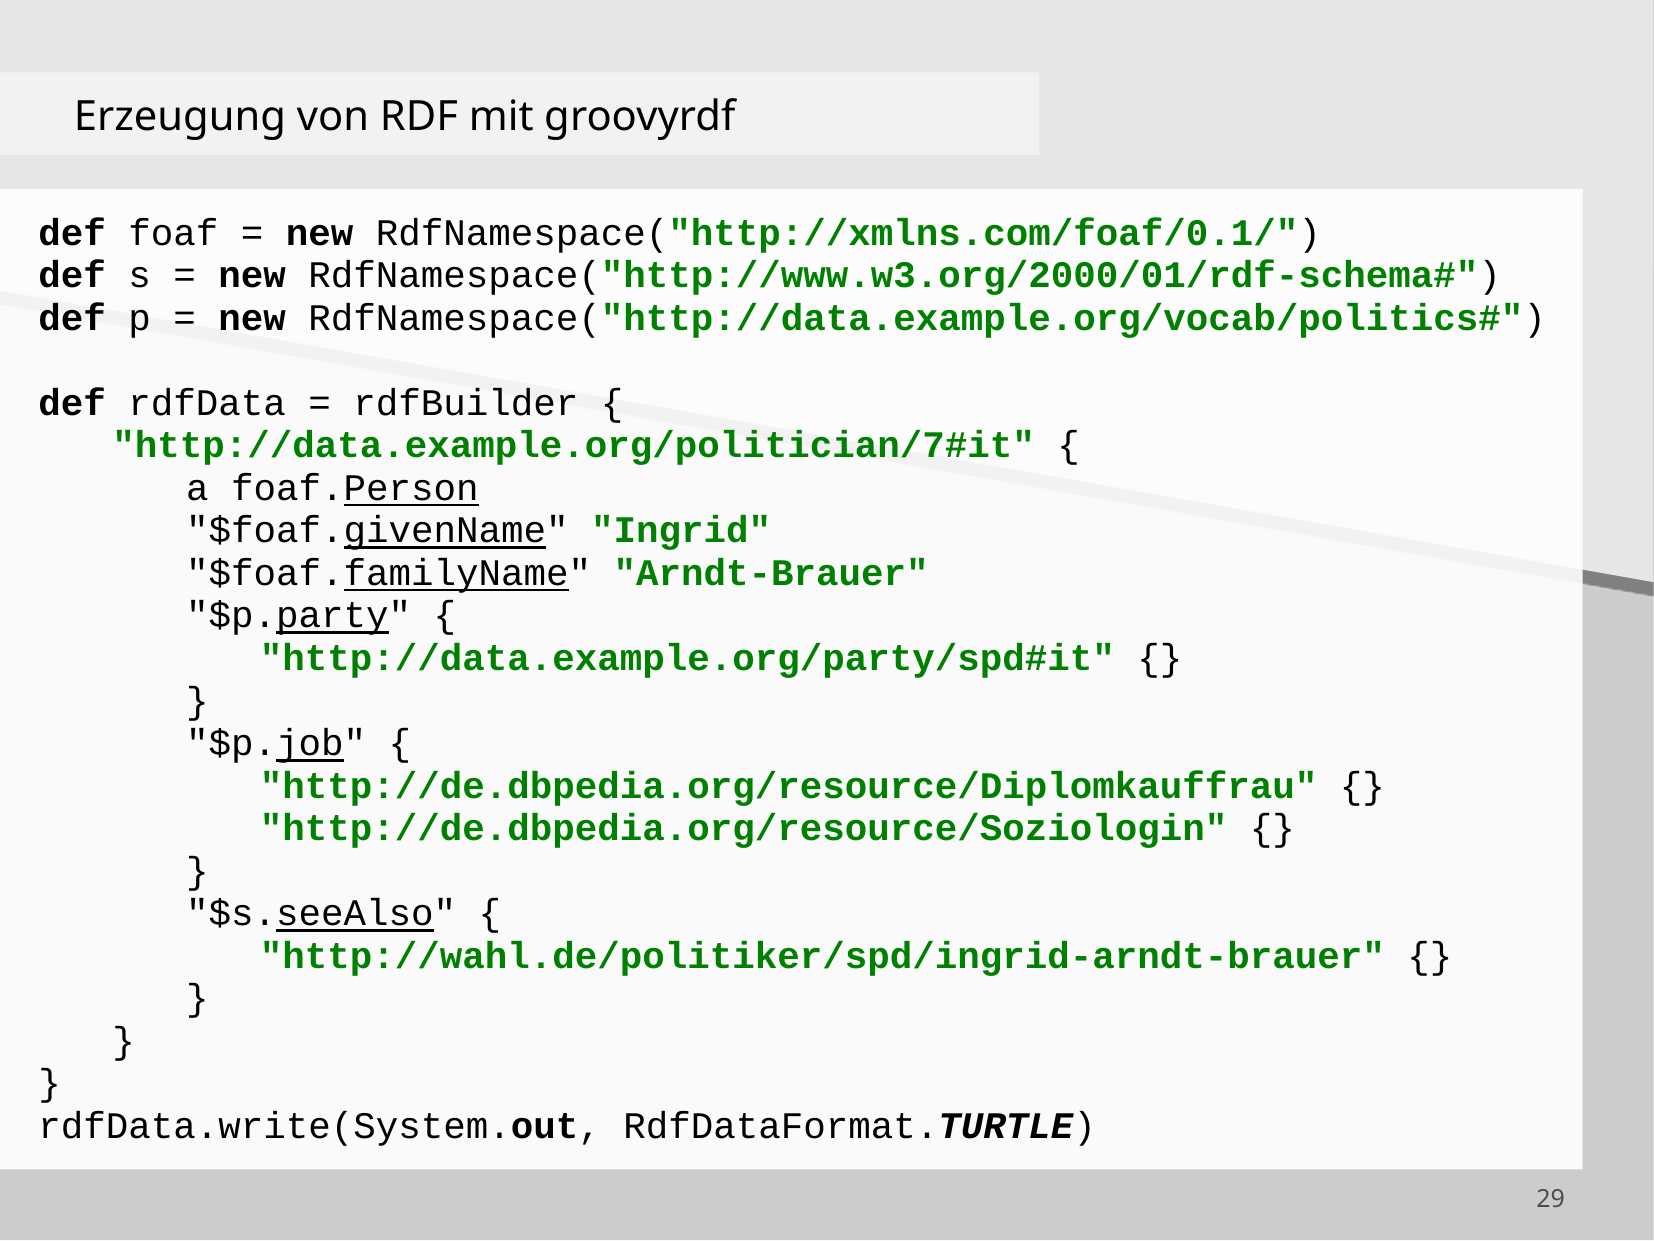

Erzeugung von RDF mit groovyrdf
def foaf = new RdfNamespace("http://xmlns.com/foaf/0.1/")
def s = new RdfNamespace("http://www.w3.org/2000/01/rdf-schema#")
def p = new RdfNamespace("http://data.example.org/vocab/politics#")
def rdfData = rdfBuilder {
	"http://data.example.org/politician/7#it" {
		a foaf.Person
		"$foaf.givenName" "Ingrid"
		"$foaf.familyName" "Arndt-Brauer"
		"$p.party" {
			"http://data.example.org/party/spd#it" {}
		}
		"$p.job" {
			"http://de.dbpedia.org/resource/Diplomkauffrau" {}
			"http://de.dbpedia.org/resource/Soziologin" {}
		}
		"$s.seeAlso" {
			"http://wahl.de/politiker/spd/ingrid-arndt-brauer" {}
		}
	}
}
rdfData.write(System.out, RdfDataFormat.TURTLE)